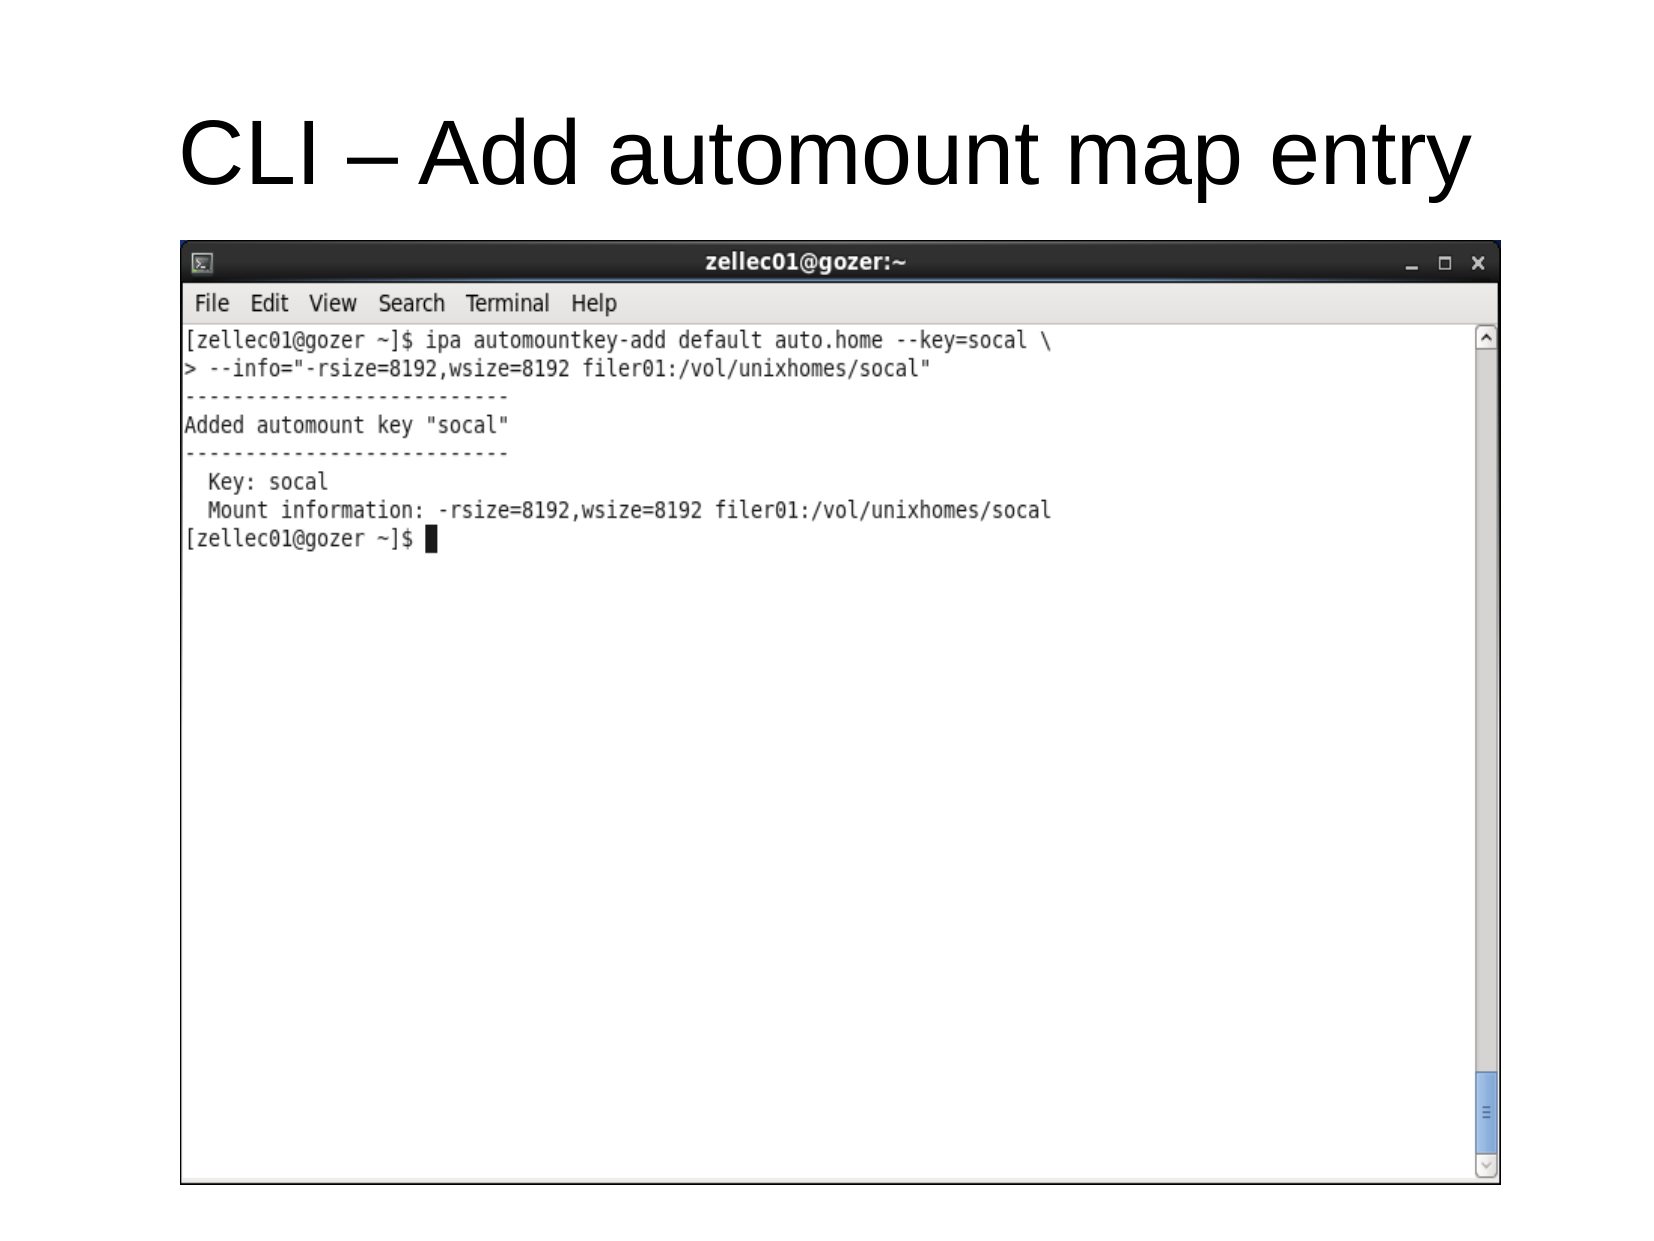

# CLI – Add automount map entry